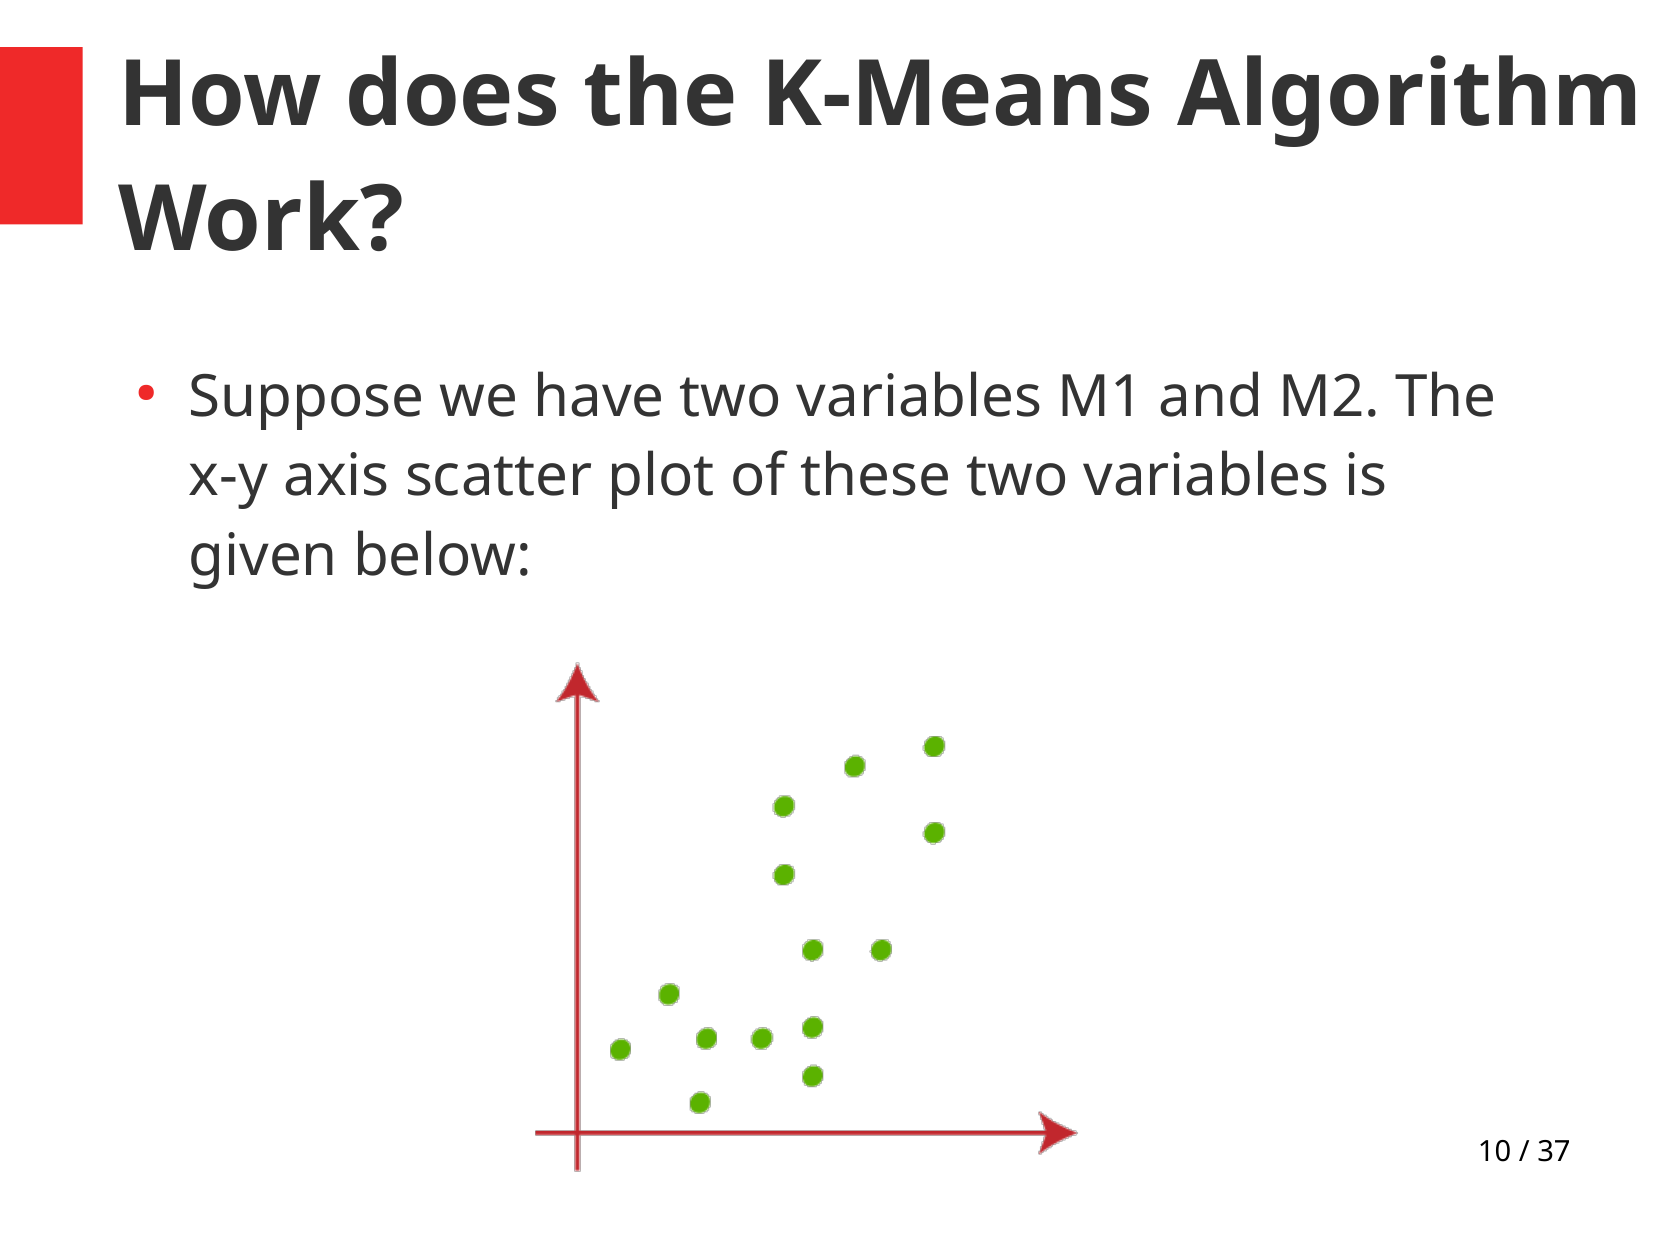

# How does the K-Means Algorithm Work?
Suppose we have two variables M1 and M2. The x-y axis scatter plot of these two variables is given below:
10